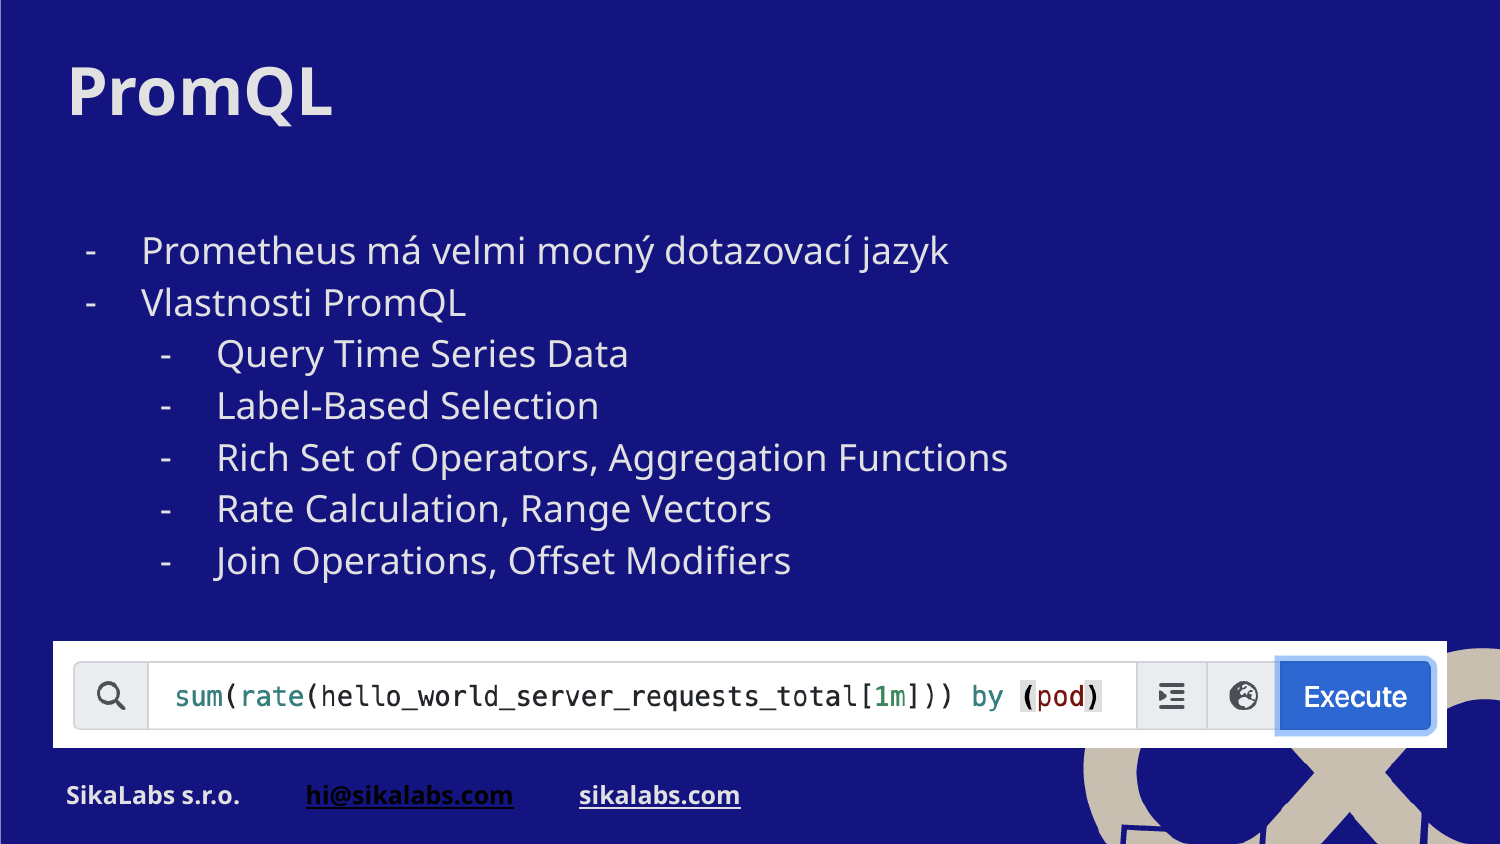

PromQL
# Prometheus má velmi mocný dotazovací jazyk
Vlastnosti PromQL
Query Time Series Data
Label-Based Selection
Rich Set of Operators, Aggregation Functions
Rate Calculation, Range Vectors
Join Operations, Offset Modifiers